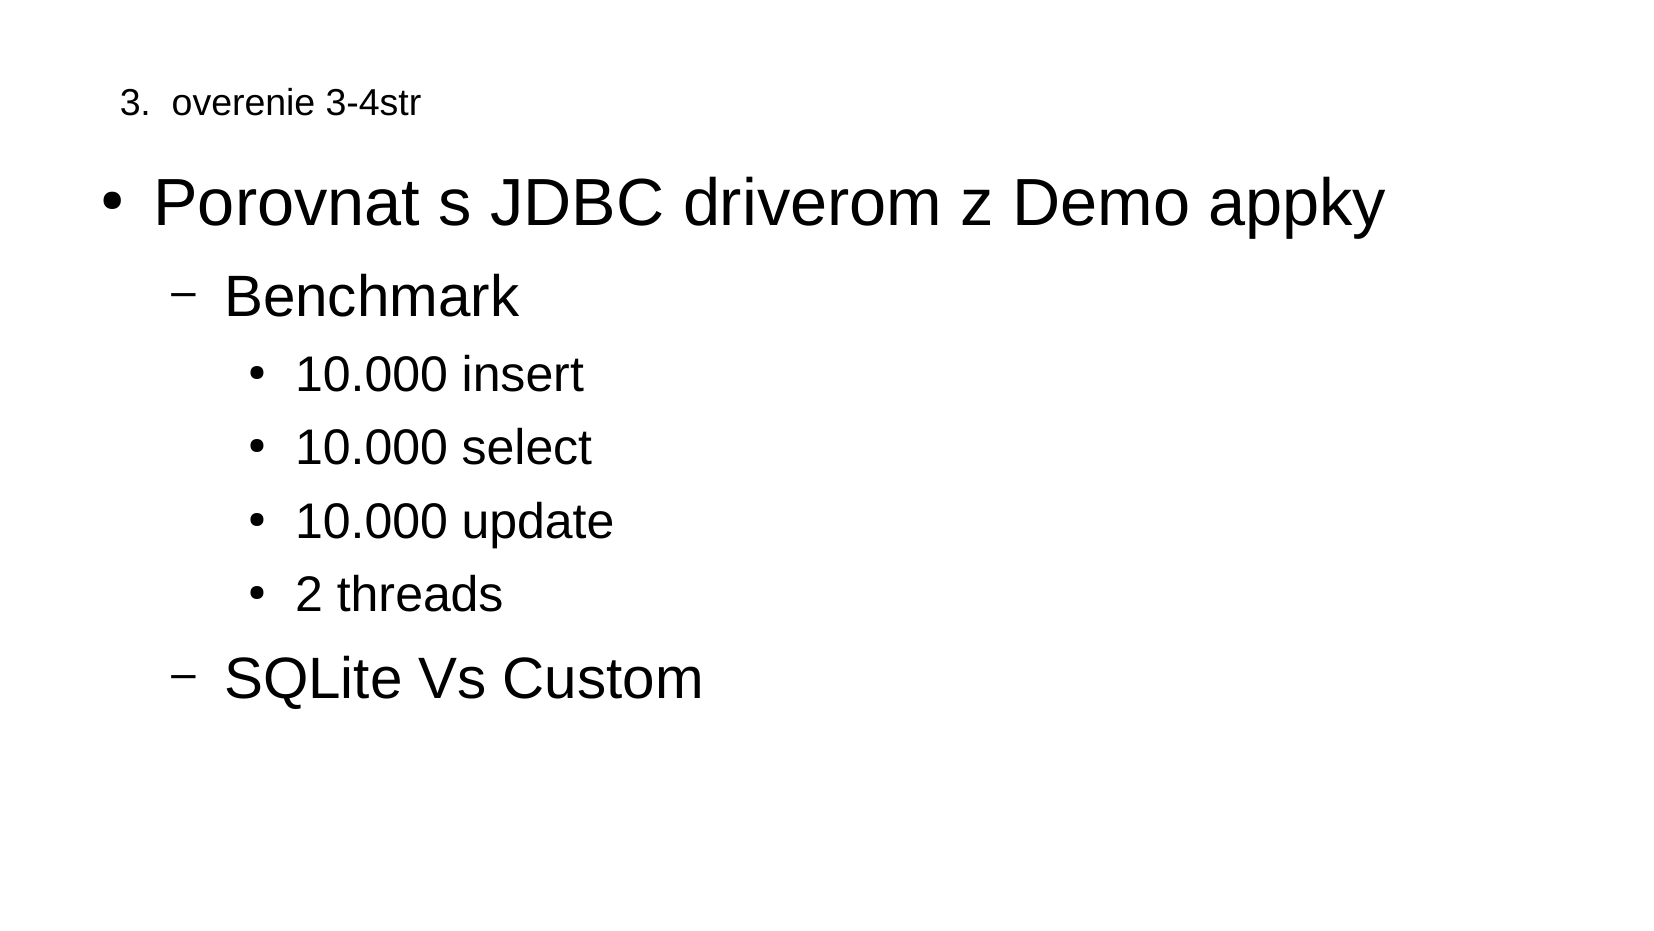

3. overenie 3-4str
# Porovnat s JDBC driverom z Demo appky
Benchmark
10.000 insert
10.000 select
10.000 update
2 threads
SQLite Vs Custom